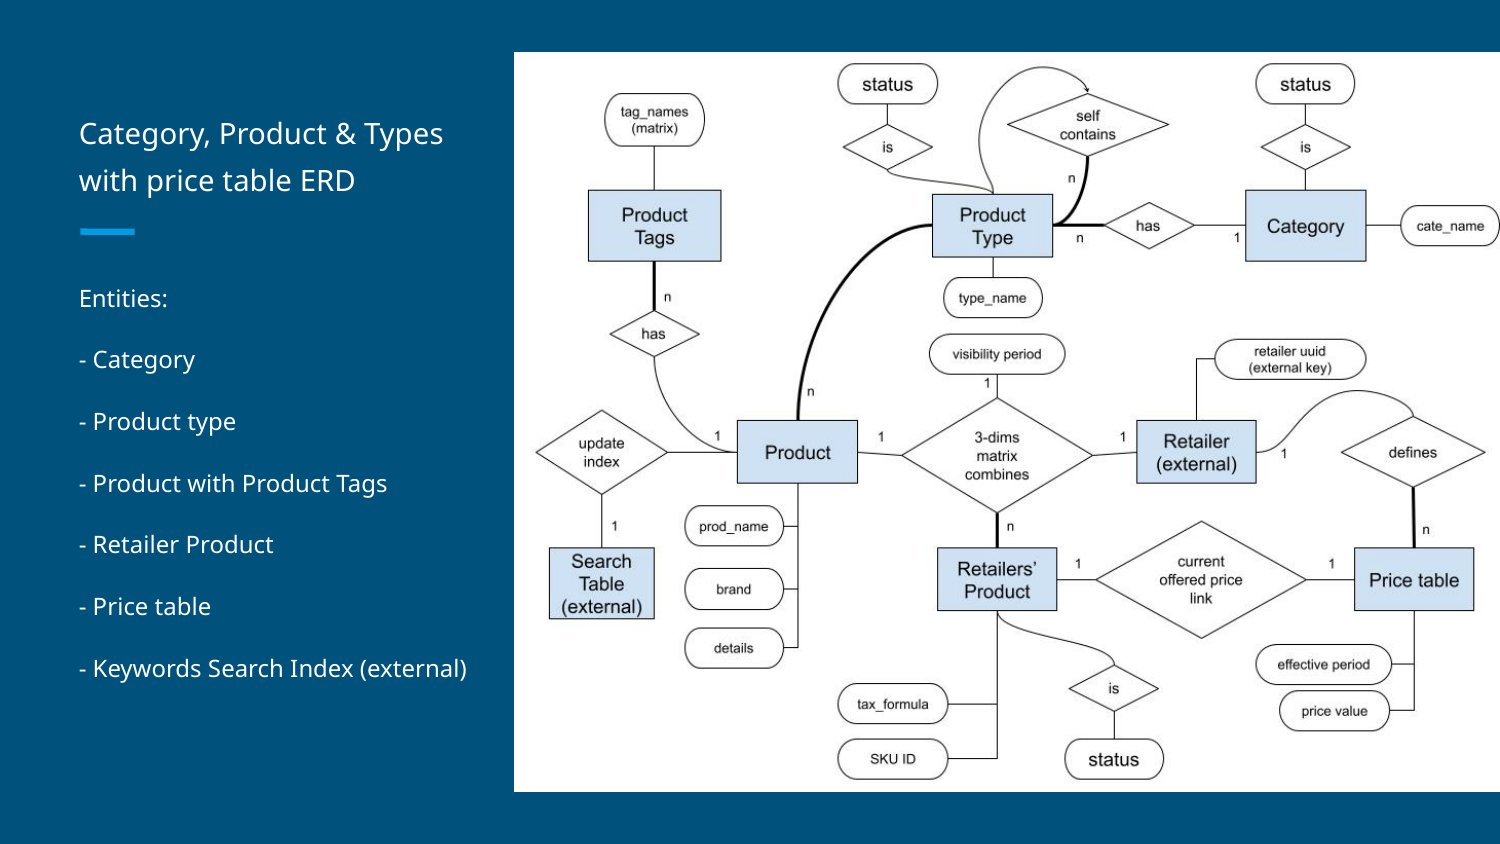

Category, Product & Types with price table ERD
# Entities:
- Category
- Product type
- Product with Product Tags
- Retailer Product
- Price table
- Keywords Search Index (external)